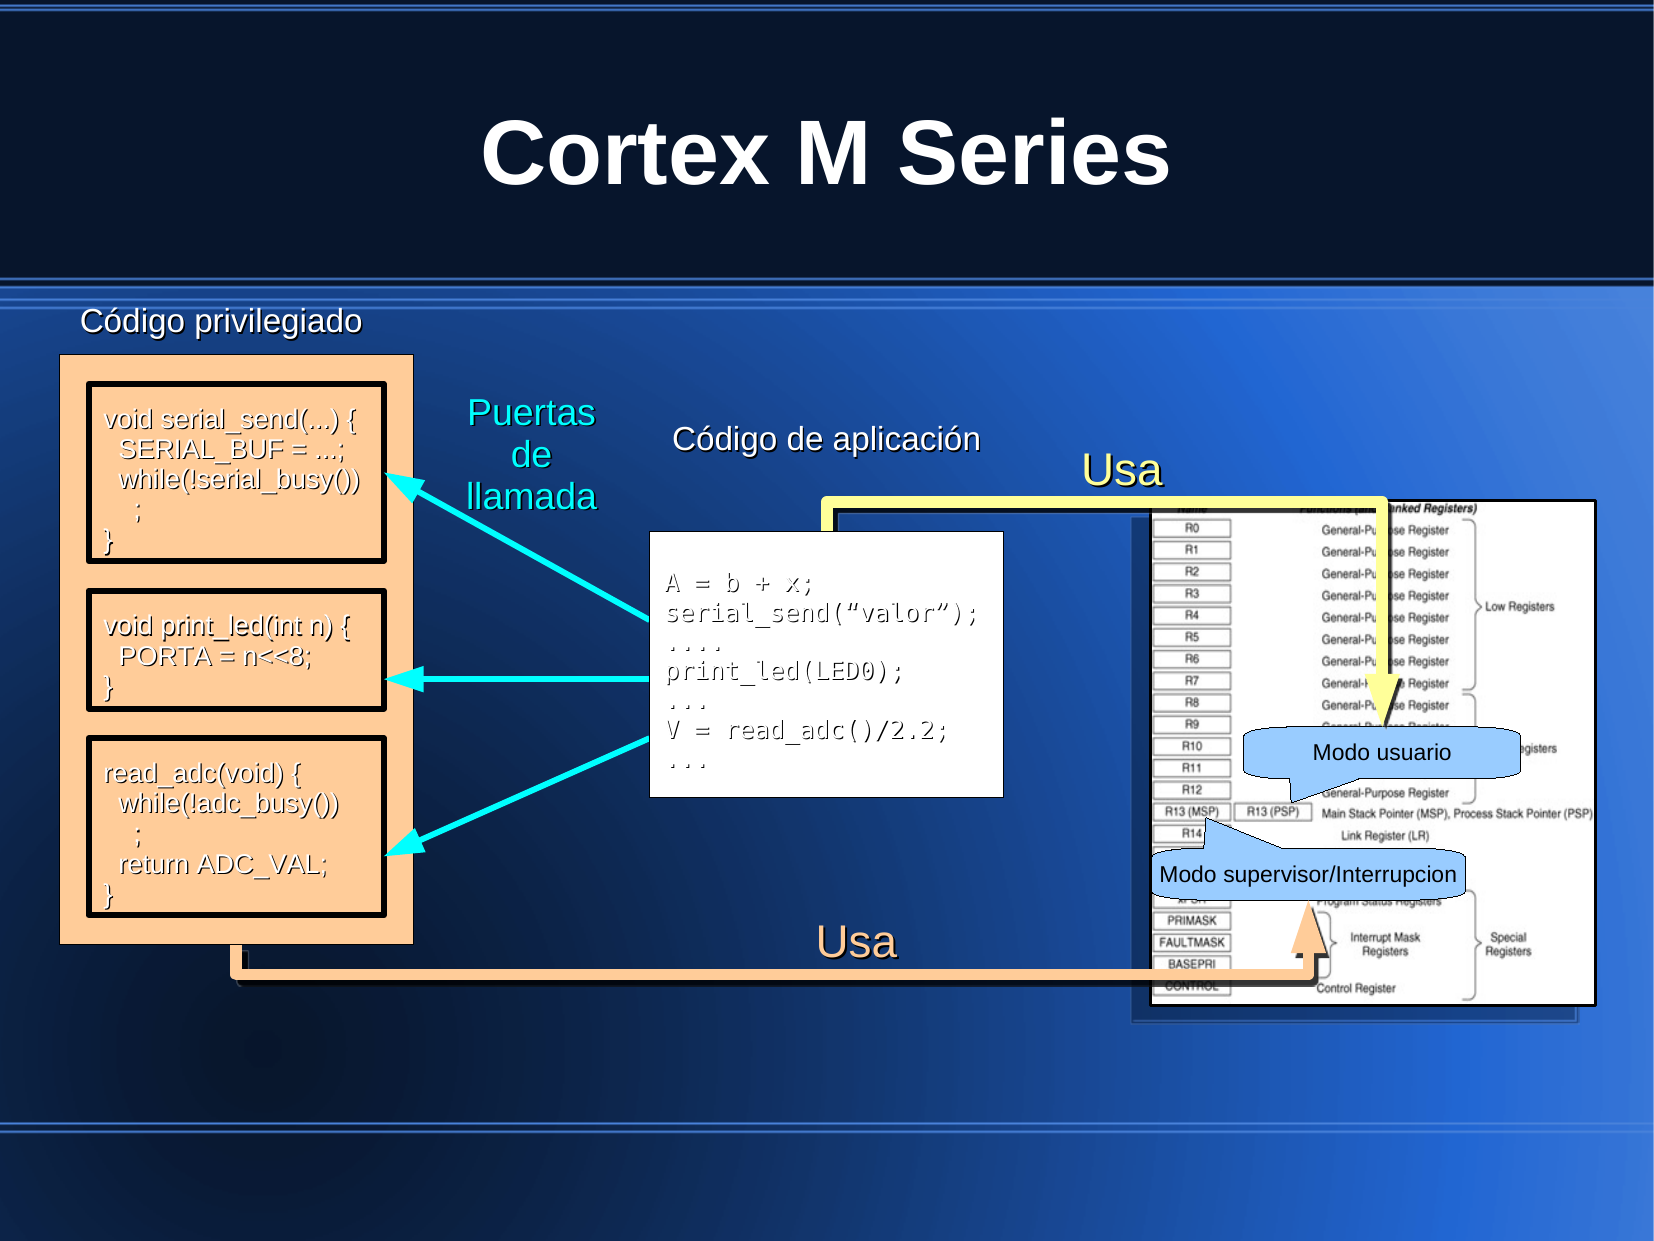

# Cortex M Series
Código privilegiado
Puertas de llamada
void serial_send(...) {
 SERIAL_BUF = ...;
 while(!serial_busy())
 ;
}
Código de aplicación
Usa
A = b + x;
serial_send(“valor”);
....
print_led(LED0);
...
V = read_adc()/2.2;
...
void print_led(int n) {
 PORTA = n<<8;
}
Modo usuario
read_adc(void) {
 while(!adc_busy())
 ;
 return ADC_VAL;
}
Modo supervisor/Interrupcion
Usa